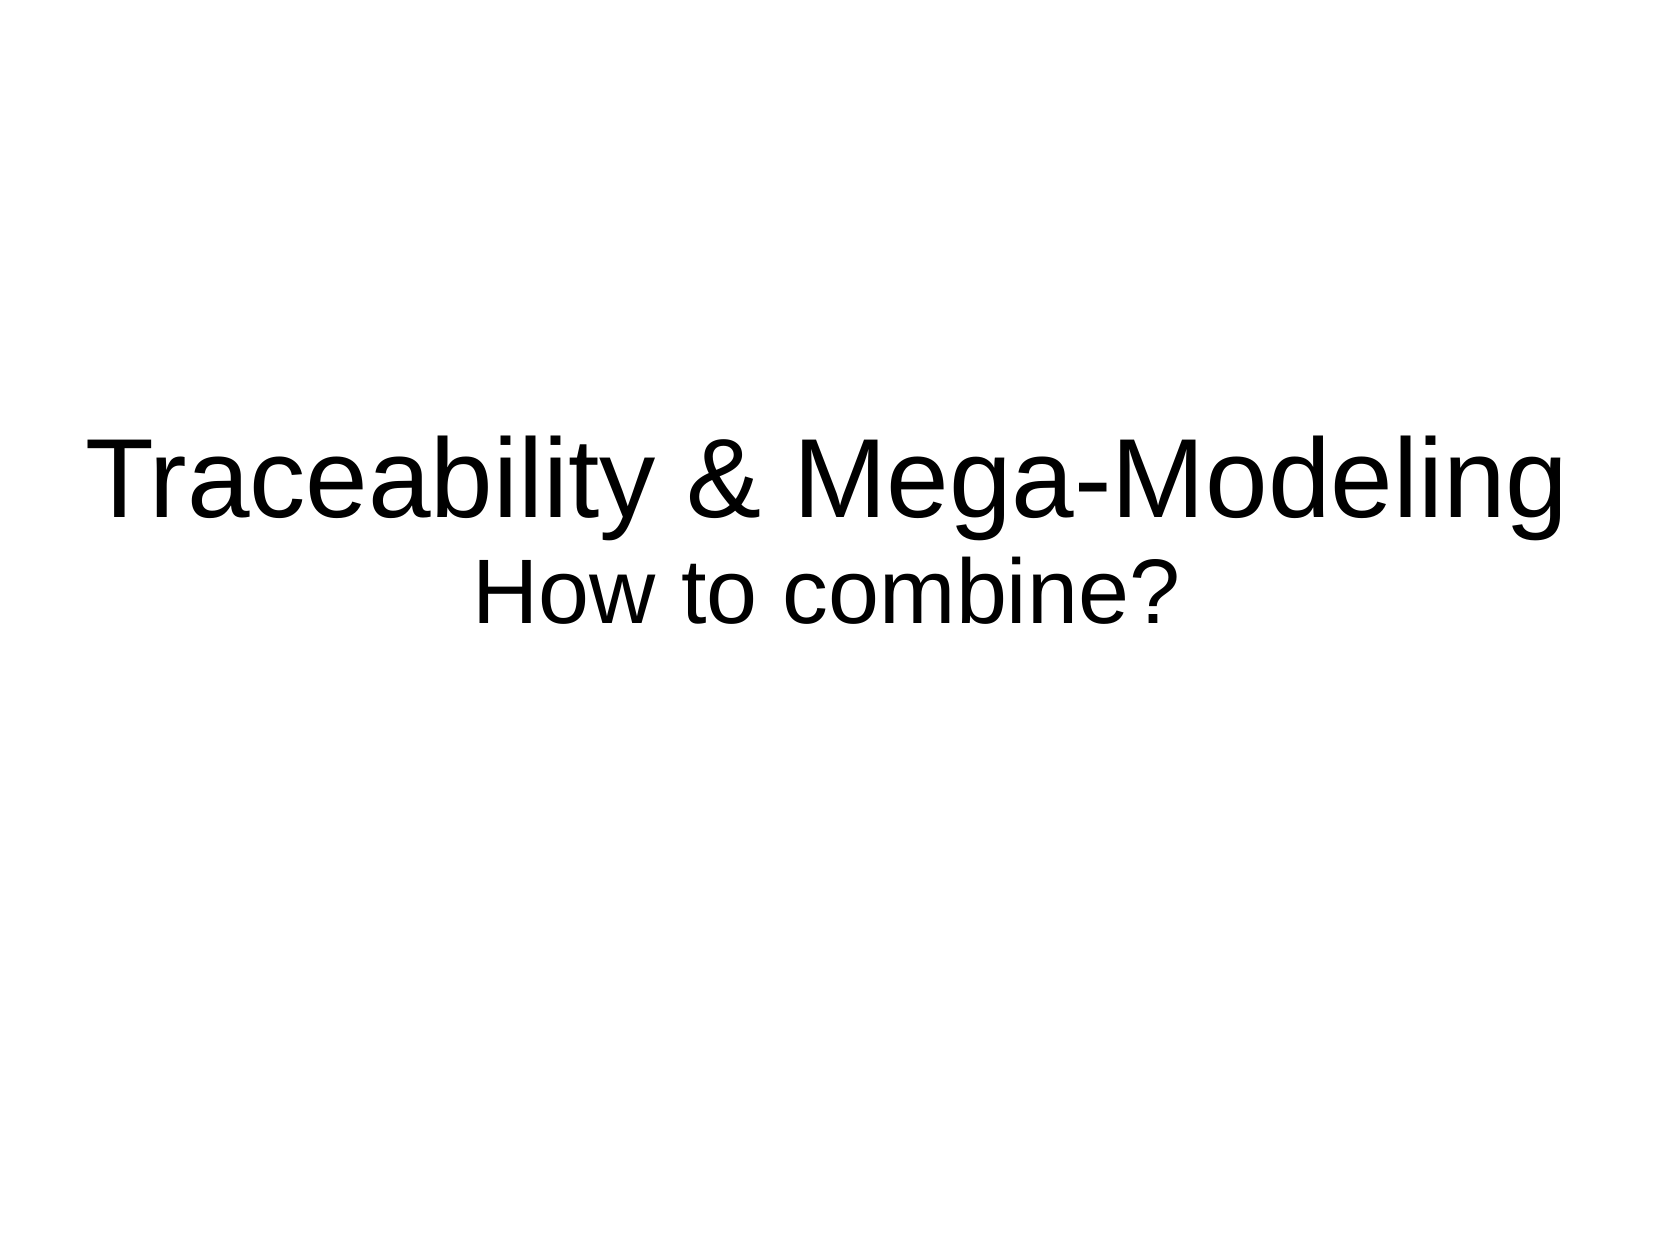

# Traceability & Mega-Modeling
How to combine?